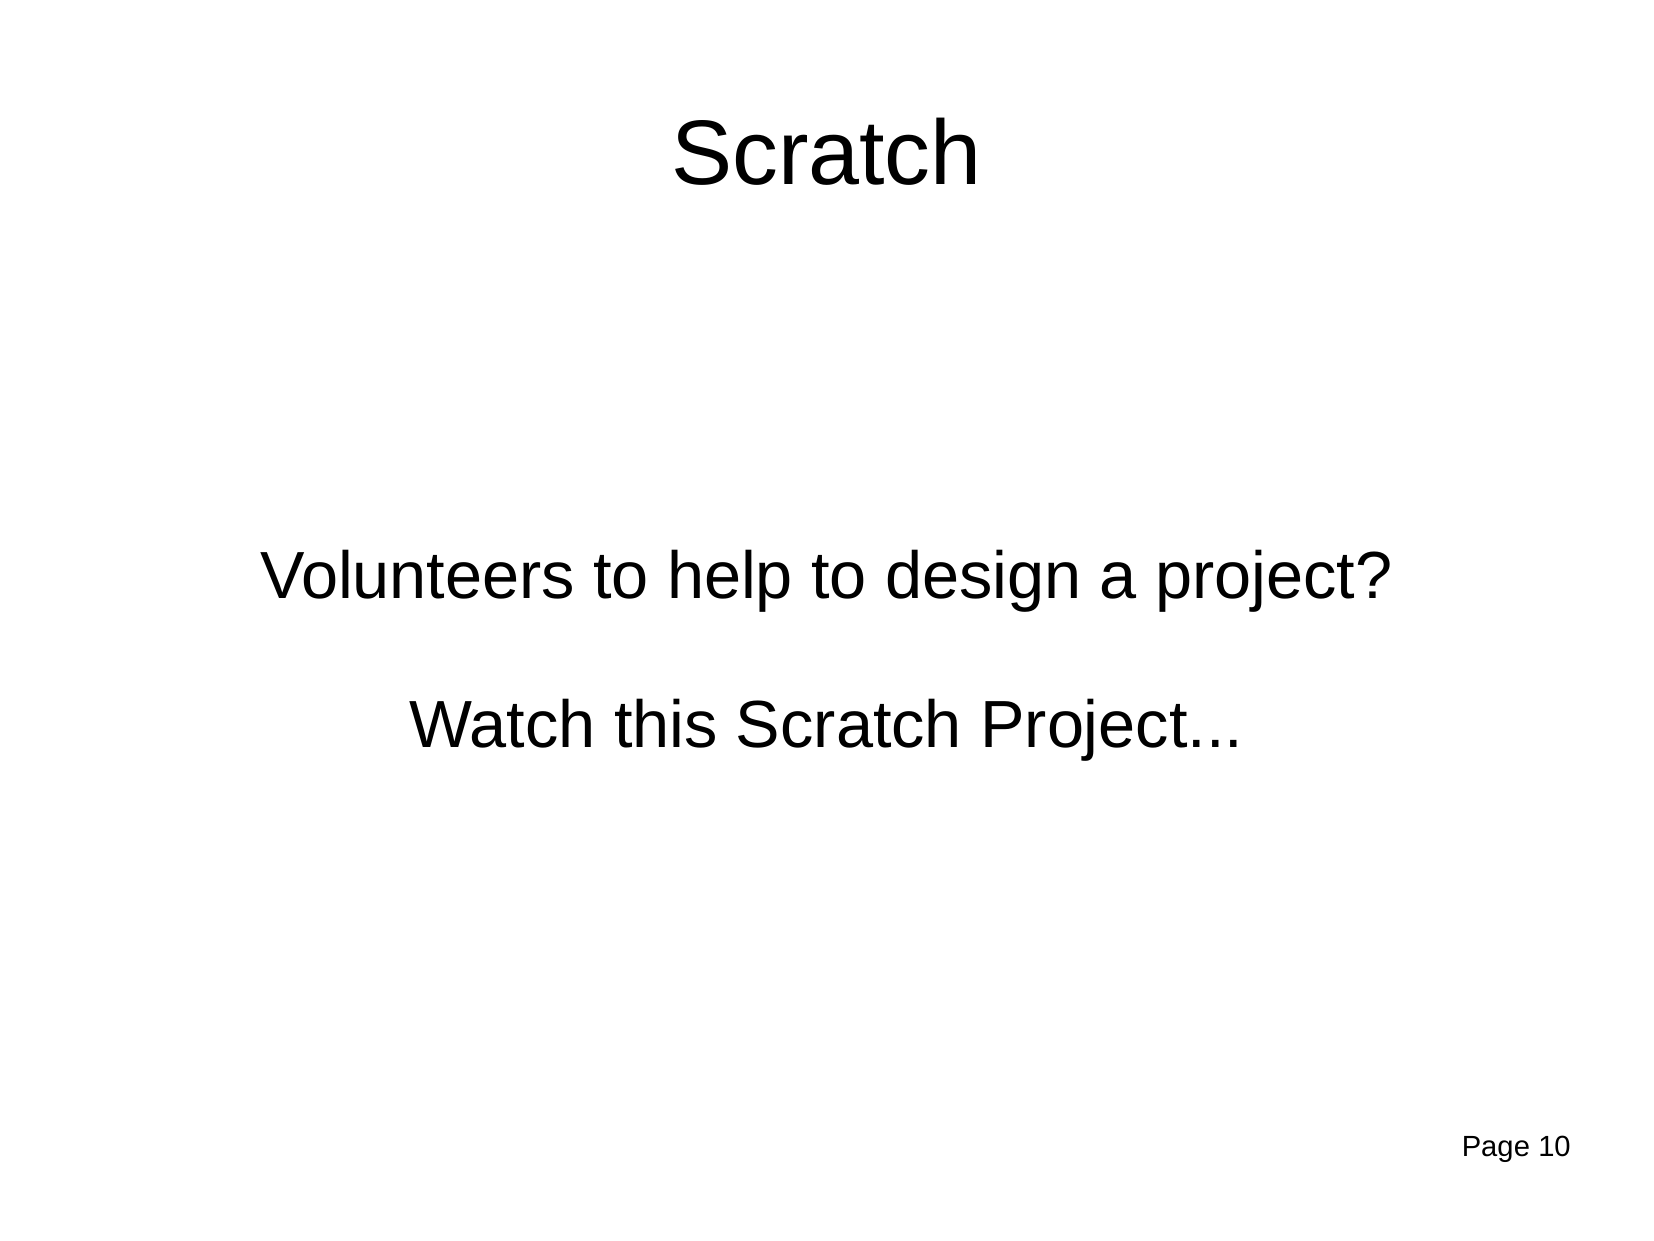

# Scratch
Volunteers to help to design a project?
Watch this Scratch Project...
10